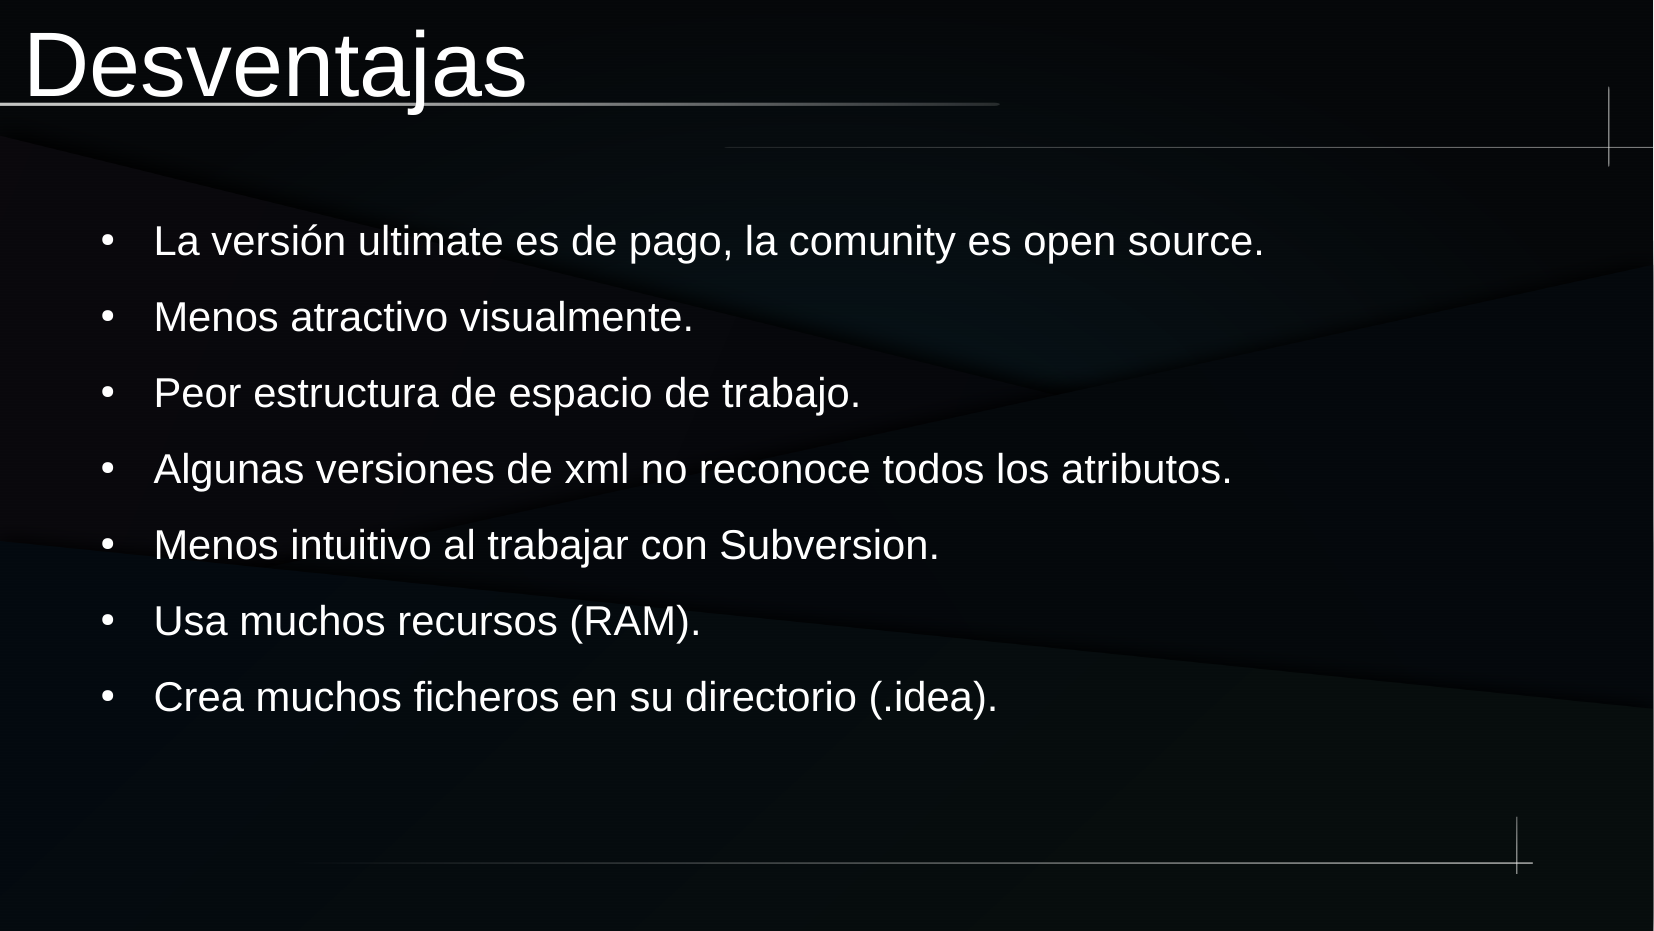

# Desventajas
La versión ultimate es de pago, la comunity es open source.
Menos atractivo visualmente.
Peor estructura de espacio de trabajo.
Algunas versiones de xml no reconoce todos los atributos.
Menos intuitivo al trabajar con Subversion.
Usa muchos recursos (RAM).
Crea muchos ficheros en su directorio (.idea).